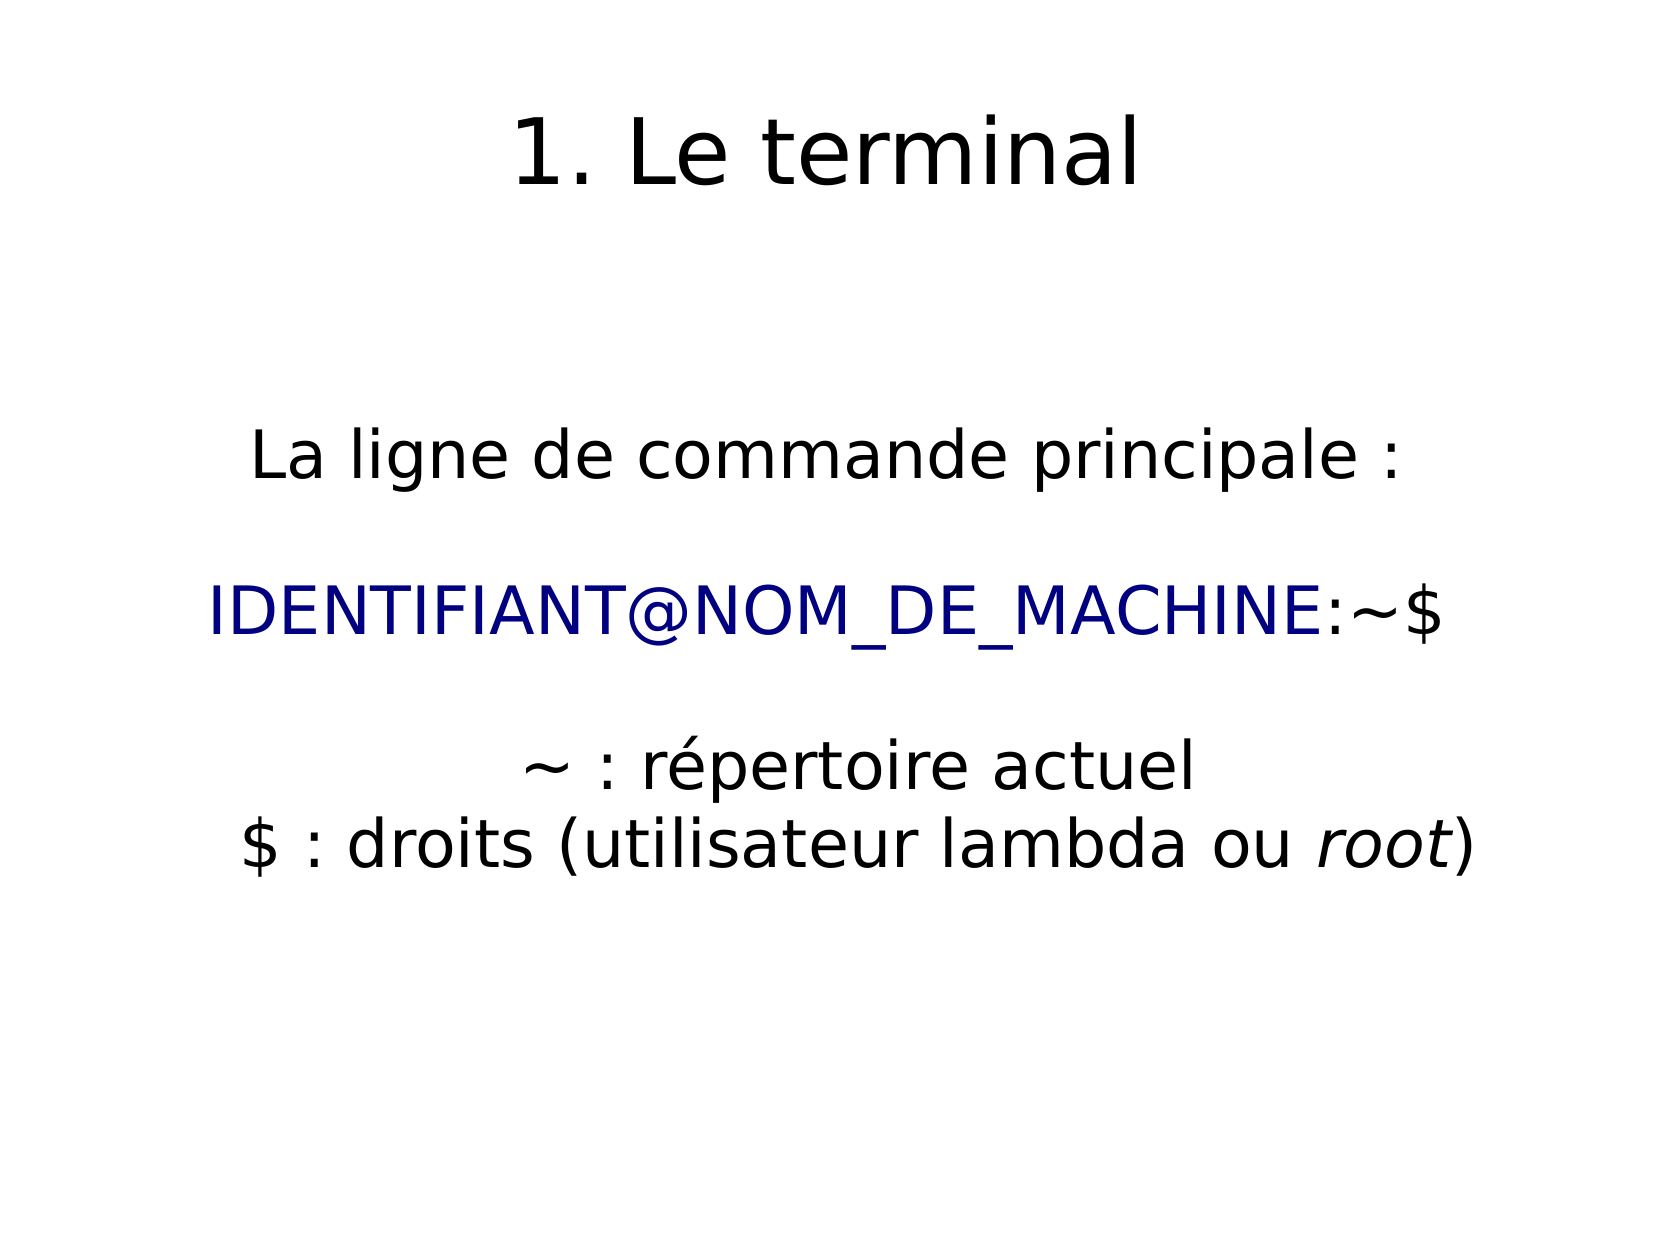

# 1. Le terminal
La ligne de commande principale :
IDENTIFIANT@NOM_DE_MACHINE:~$
 ~ : répertoire actuel
 $ : droits (utilisateur lambda ou root)